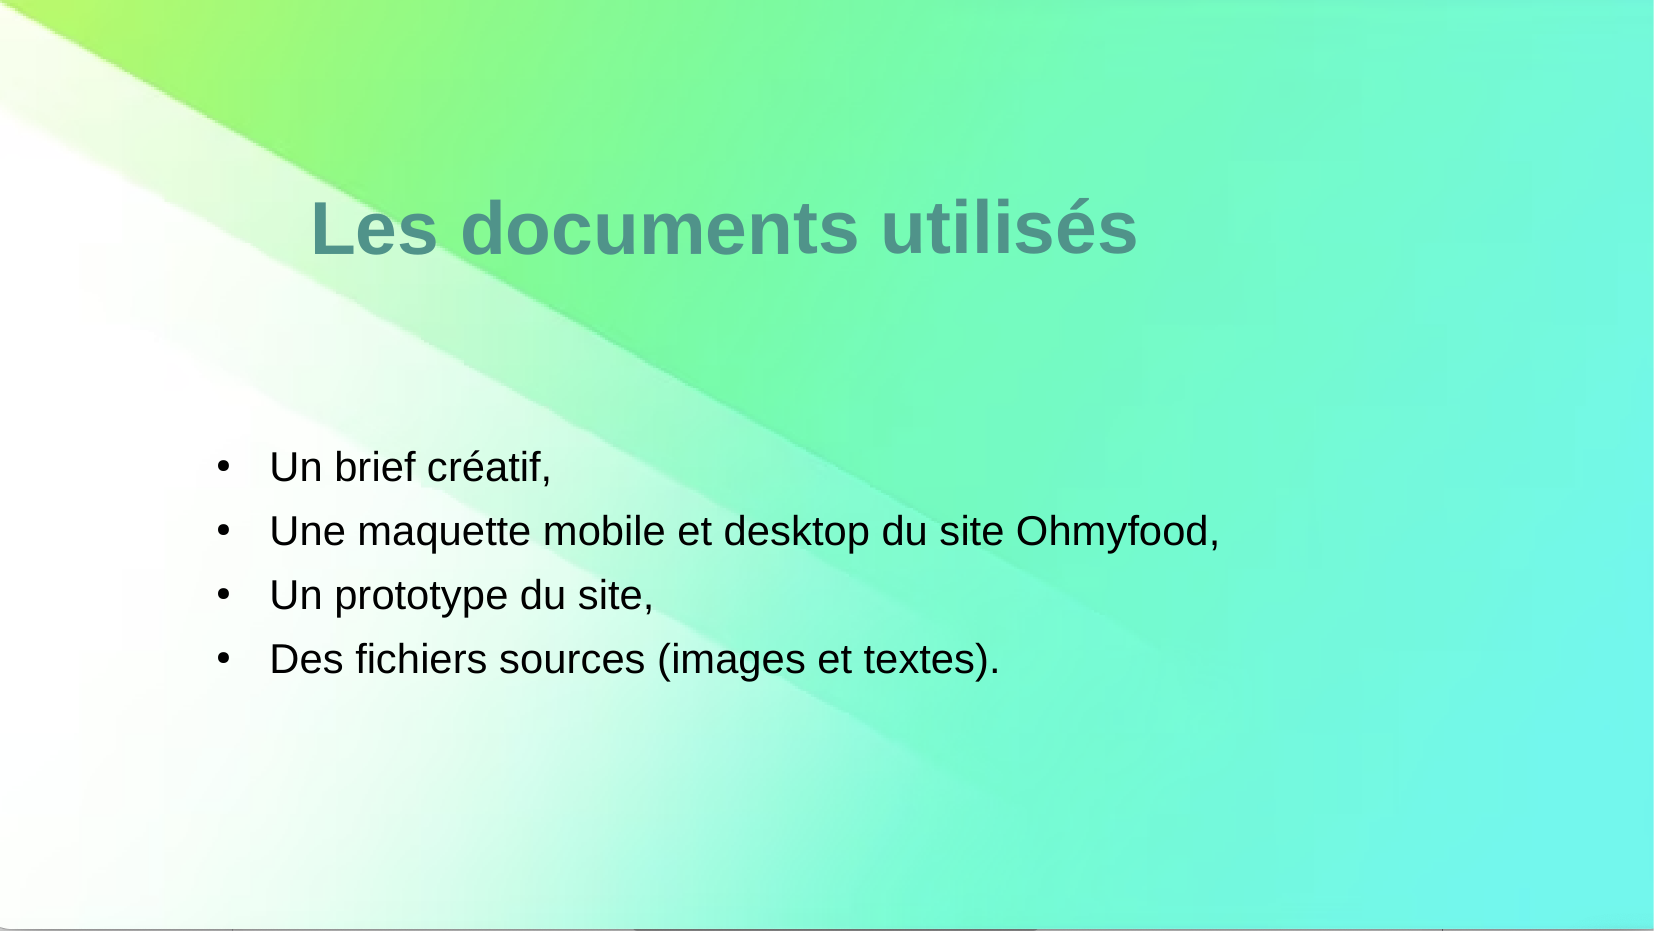

# Les documents utilisés
Un brief créatif,
Une maquette mobile et desktop du site Ohmyfood,
Un prototype du site,
Des fichiers sources (images et textes).
4